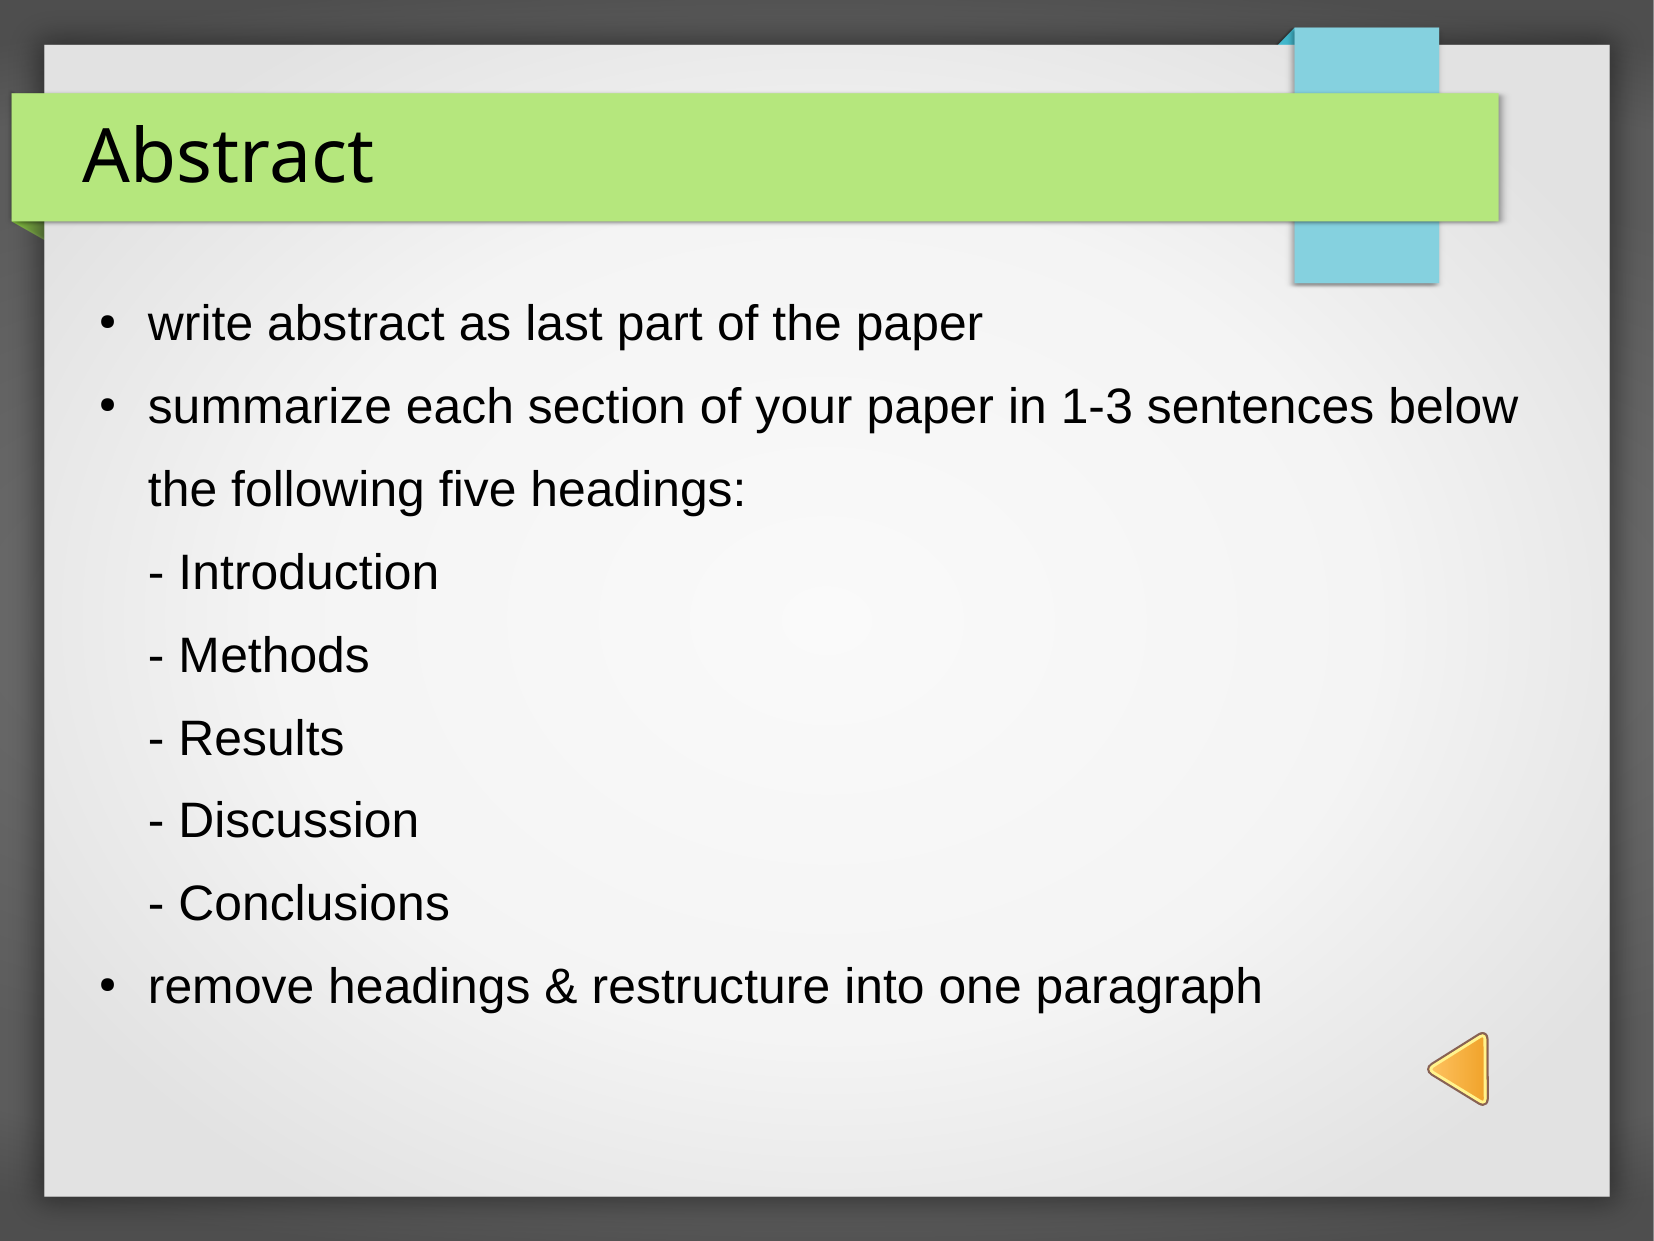

# Abstract
write abstract as last part of the paper
summarize each section of your paper in 1-3 sentences below
the following five headings:
- Introduction
- Methods
- Results
- Discussion
- Conclusions
remove headings & restructure into one paragraph